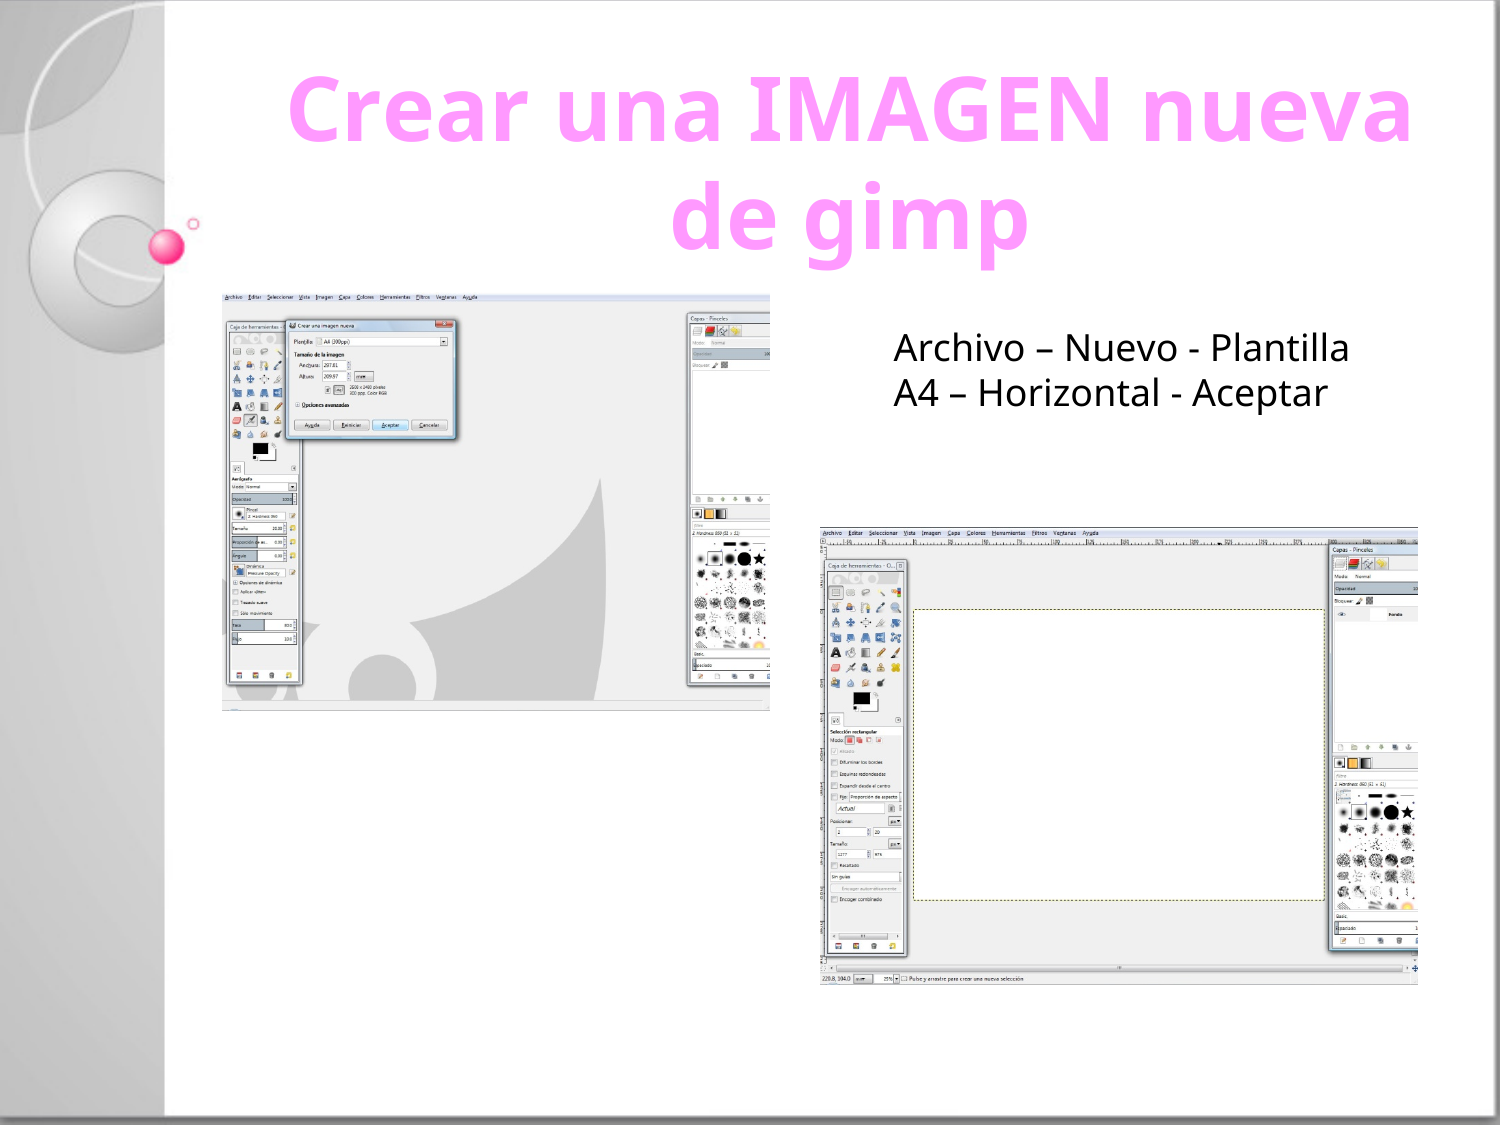

# Crear una IMAGEN nueva de gimp
Archivo – Nuevo - Plantilla A4 – Horizontal - Aceptar